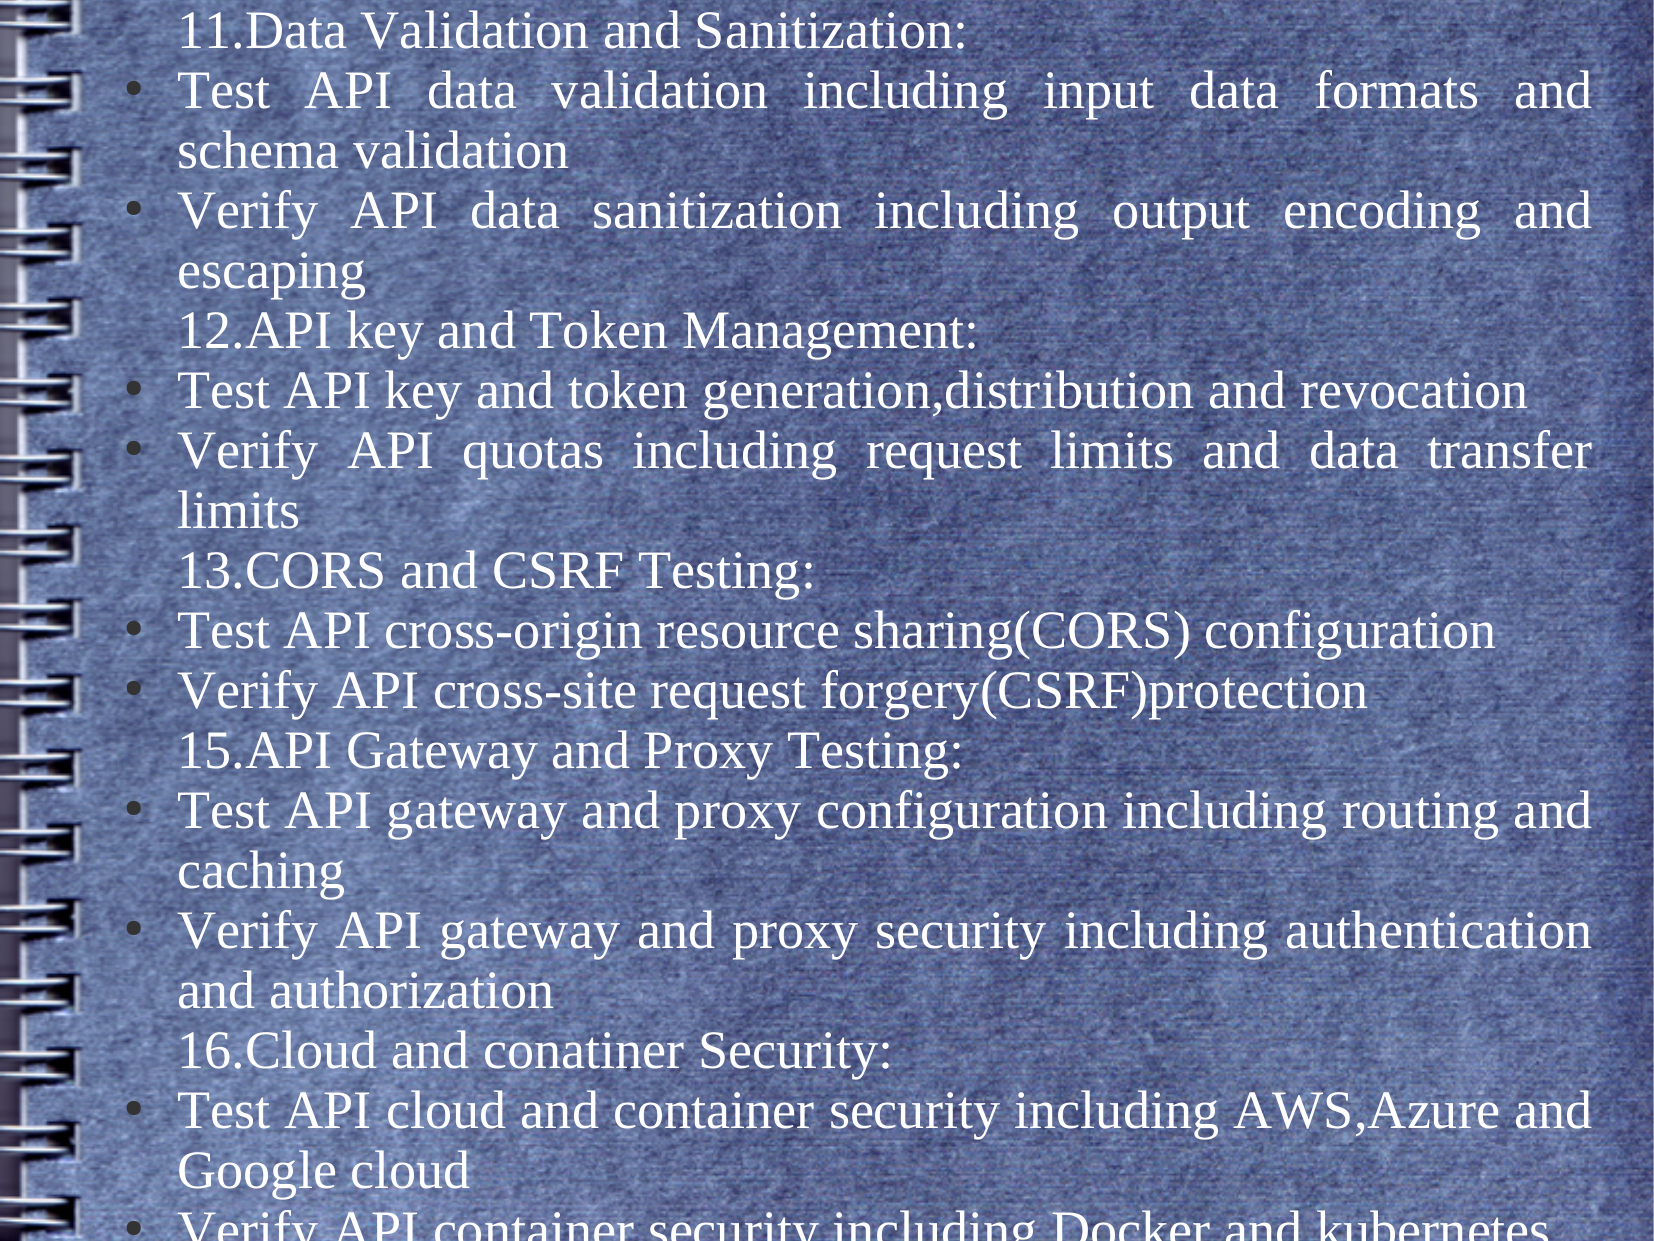

# 11.Data Validation and Sanitization:
Test API data validation including input data formats and schema validation
Verify API data sanitization including output encoding and escaping
12.API key and Token Management:
Test API key and token generation,distribution and revocation
Verify API quotas including request limits and data transfer limits
13.CORS and CSRF Testing:
Test API cross-origin resource sharing(CORS) configuration
Verify API cross-site request forgery(CSRF)protection
15.API Gateway and Proxy Testing:
Test API gateway and proxy configuration including routing and caching
Verify API gateway and proxy security including authentication and authorization
16.Cloud and conatiner Security:
Test API cloud and container security including AWS,Azure and Google cloud
Verify API container security including Docker and kubernetes